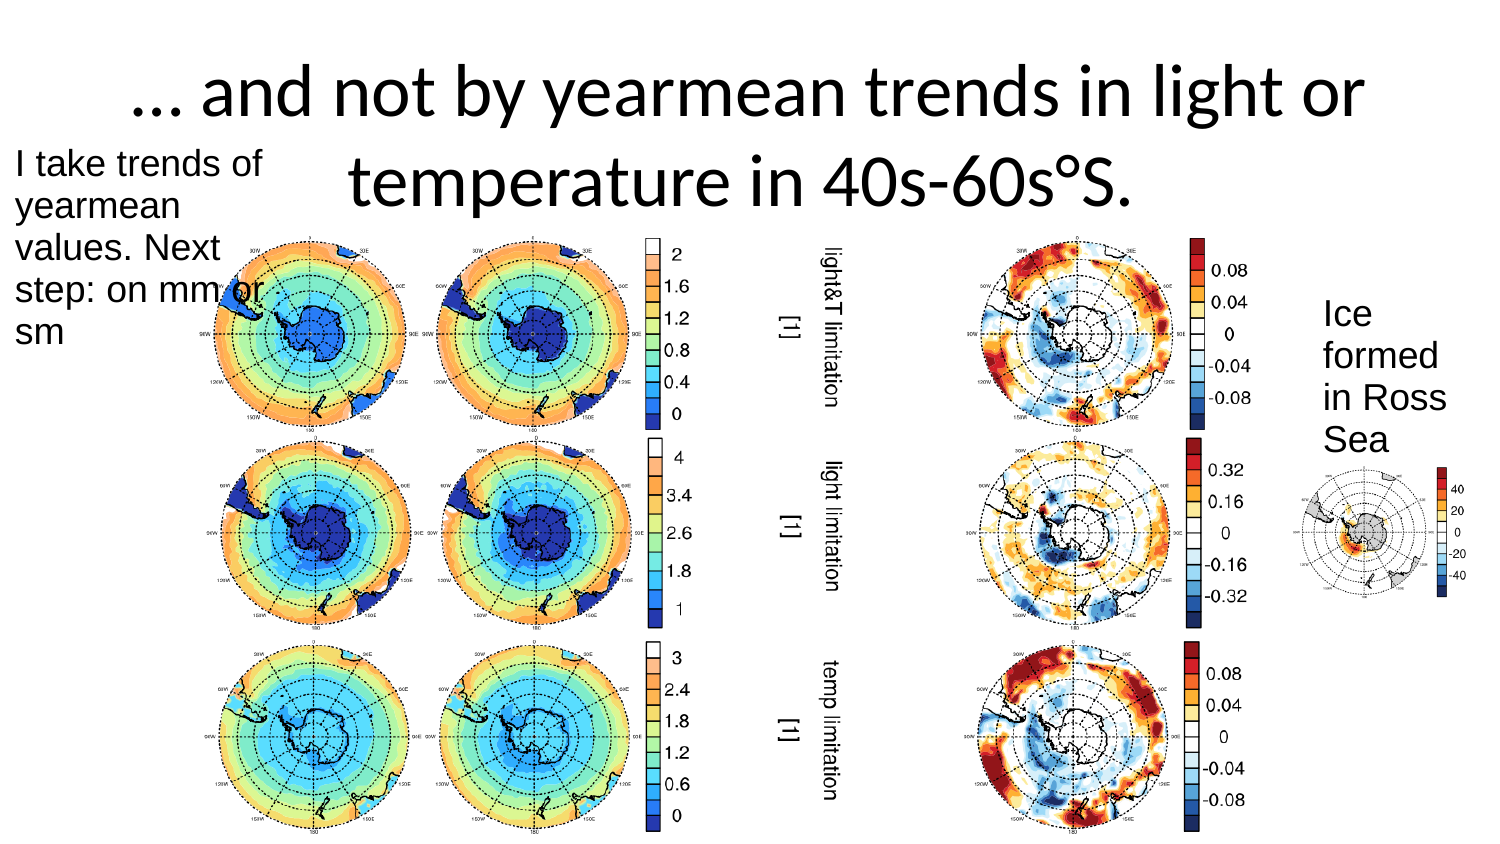

# … and not by yearmean trends in light or temperature in 40s-60s°S.
I take trends of yearmean values. Next step: on mm or sm
Ice formed in Ross Sea